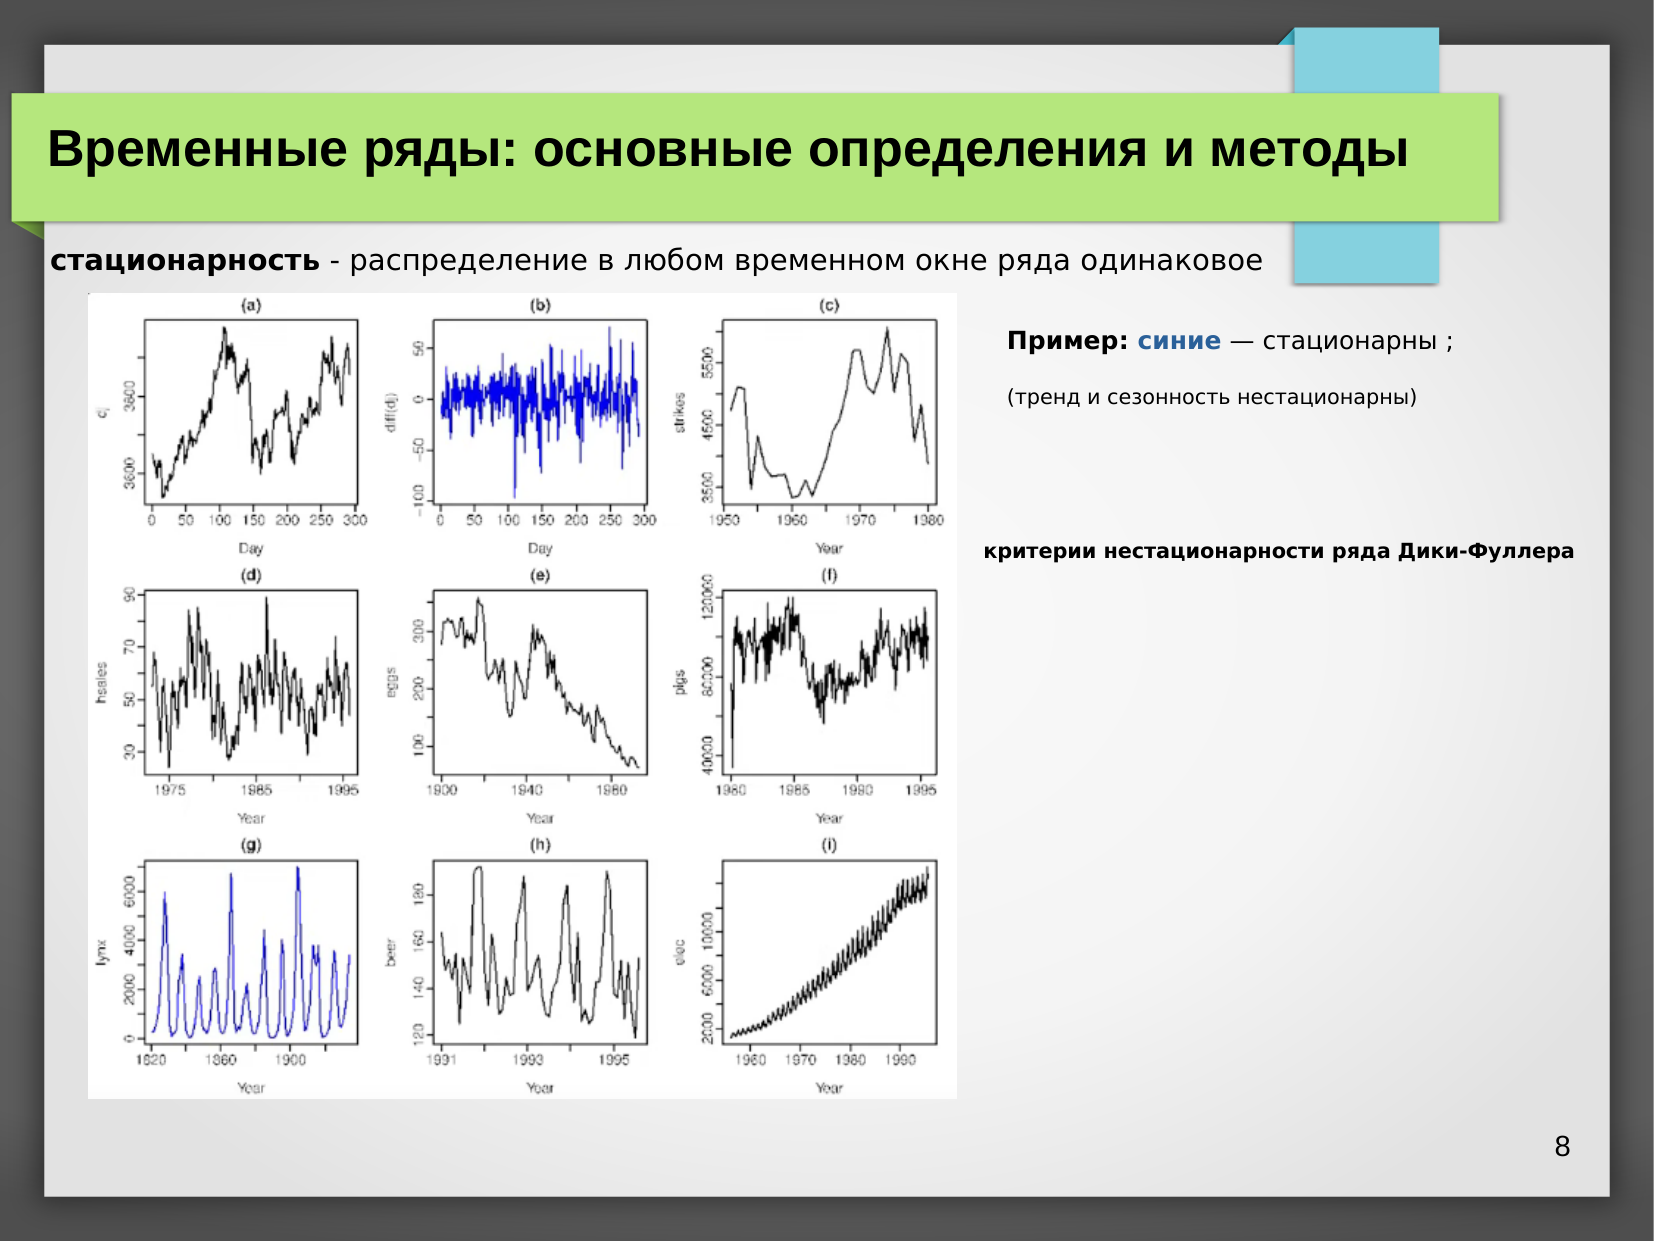

# Временные ряды: основные определения и методы
стационарность - распределение в любом временном окне ряда одинаковое
Пример: синие — стационарны ;
(тренд и сезонность нестационарны)
критерии нестационарности ряда Дики-Фуллера
8